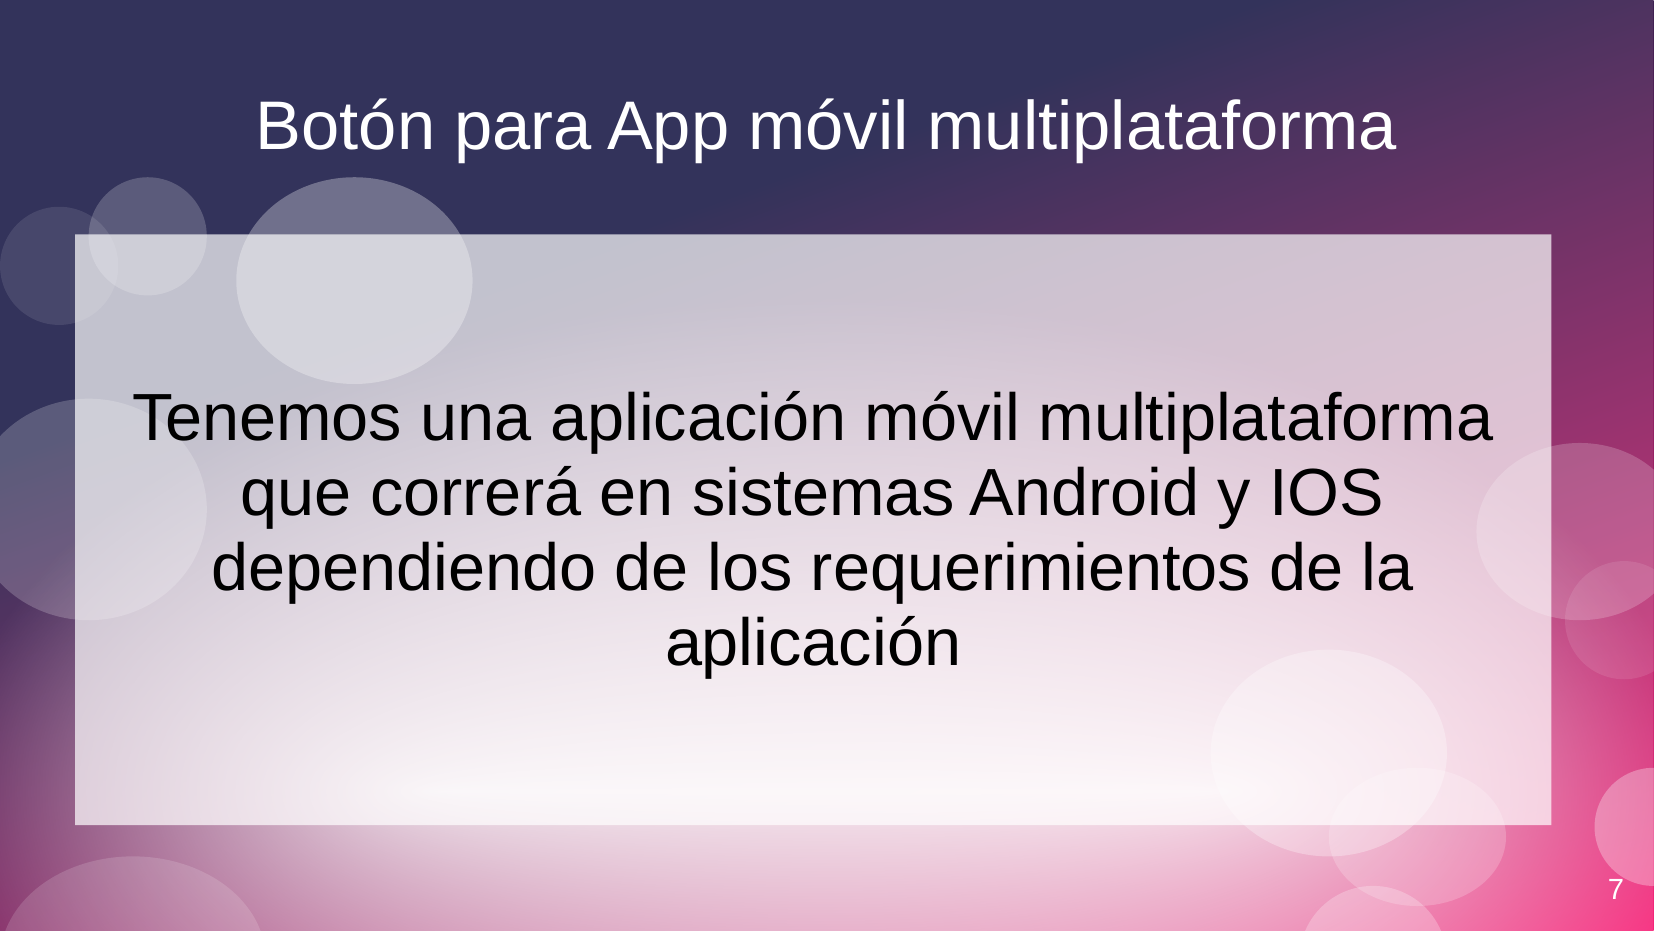

# Botón para App móvil multiplataforma
Tenemos una aplicación móvil multiplataforma que correrá en sistemas Android y IOS dependiendo de los requerimientos de la aplicación